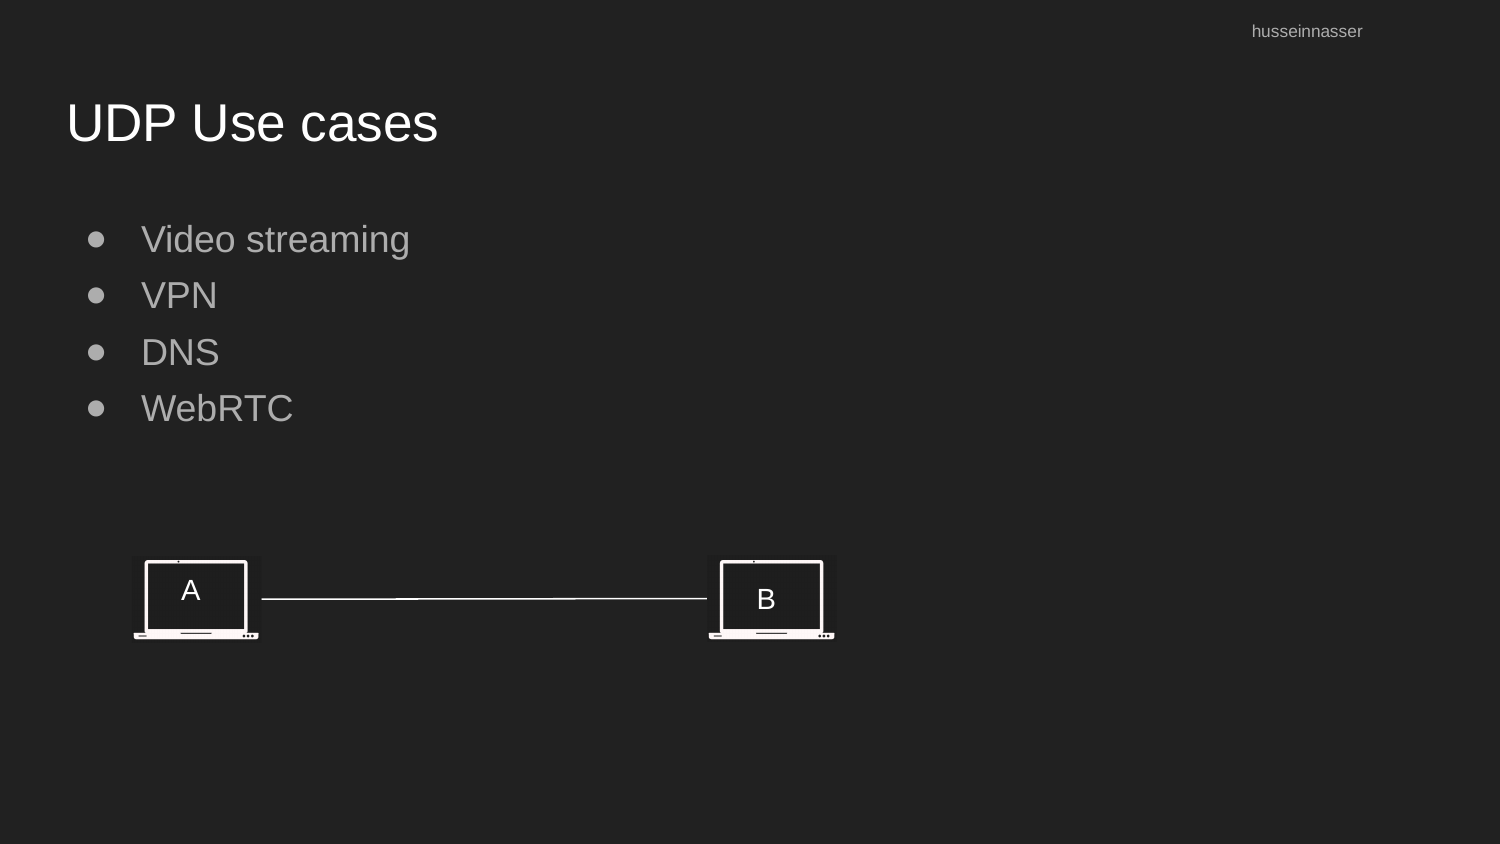

husseinnasser
# UDP Use cases
Video streaming
VPN
DNS
WebRTC
B
A